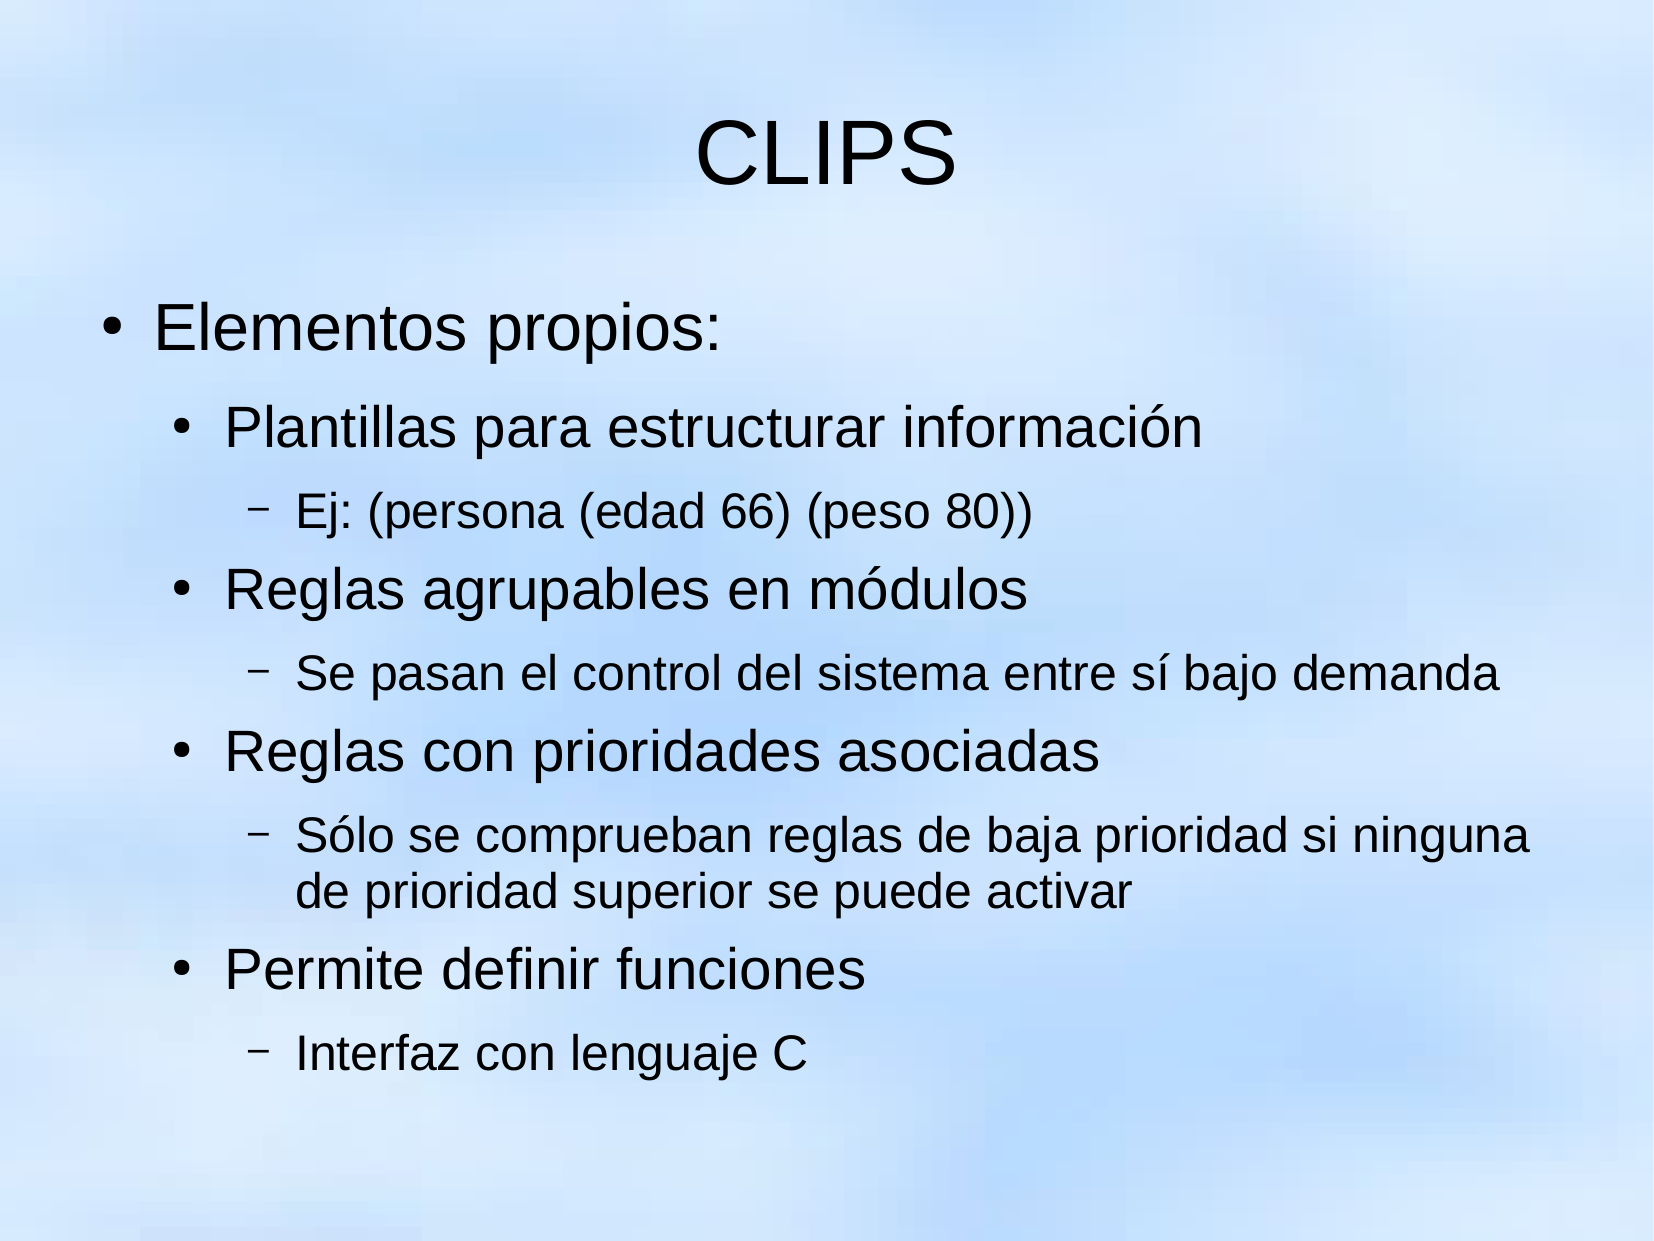

# CLIPS
Elementos propios:
Plantillas para estructurar información
Ej: (persona (edad 66) (peso 80))
Reglas agrupables en módulos
Se pasan el control del sistema entre sí bajo demanda
Reglas con prioridades asociadas
Sólo se comprueban reglas de baja prioridad si ninguna de prioridad superior se puede activar
Permite definir funciones
Interfaz con lenguaje C